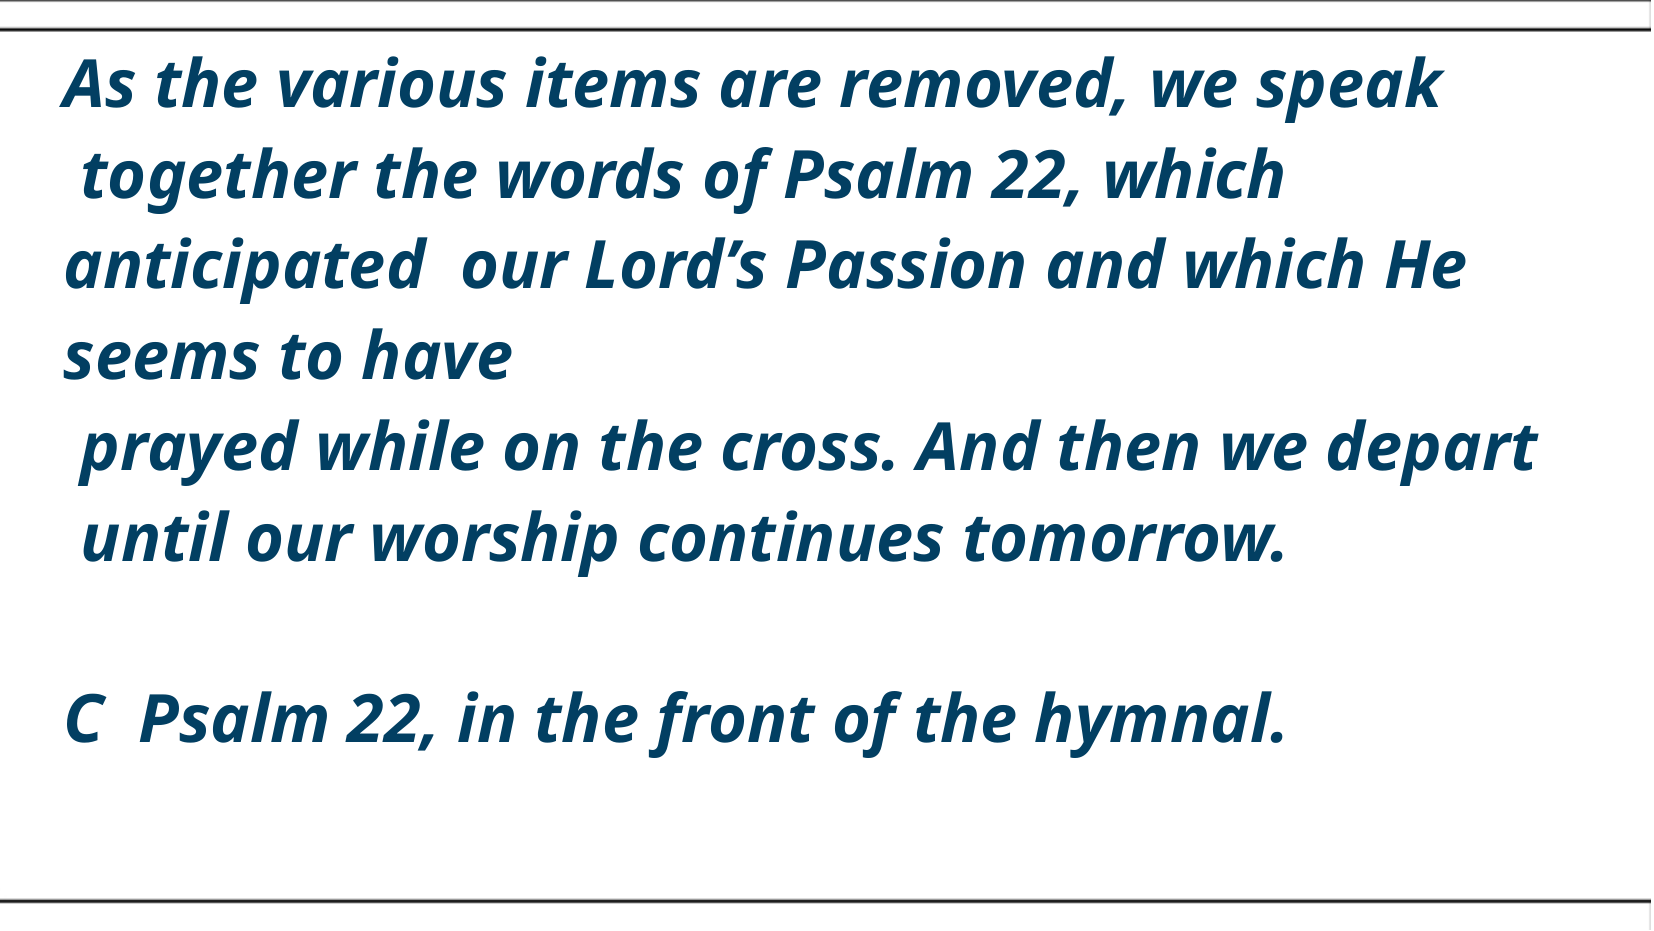

As the various items are removed, we speak
 together the words of Psalm 22, which anticipated our Lord’s Passion and which He seems to have
 prayed while on the cross. And then we depart
 until our worship continues tomorrow.
C	Psalm 22, in the front of the hymnal.